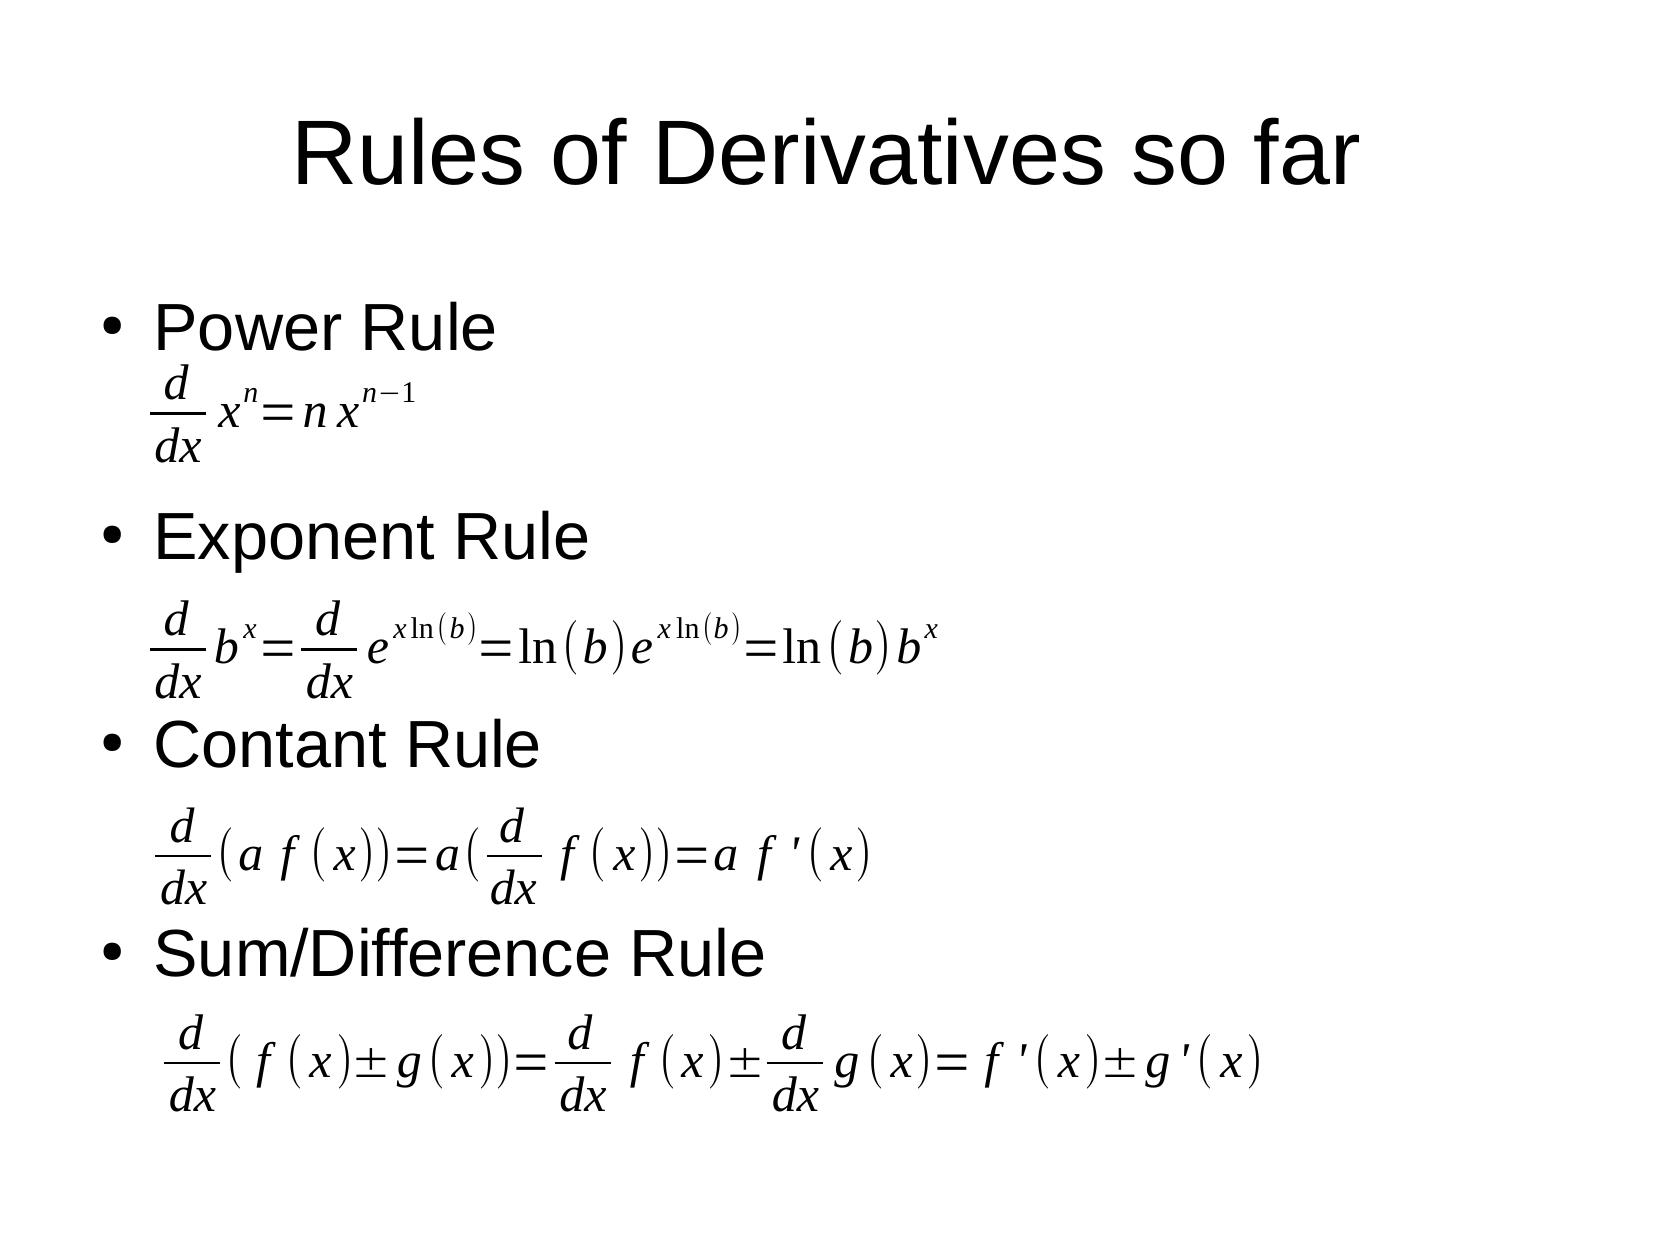

# Rules of Derivatives so far
Power Rule
Exponent Rule
Contant Rule
Sum/Difference Rule